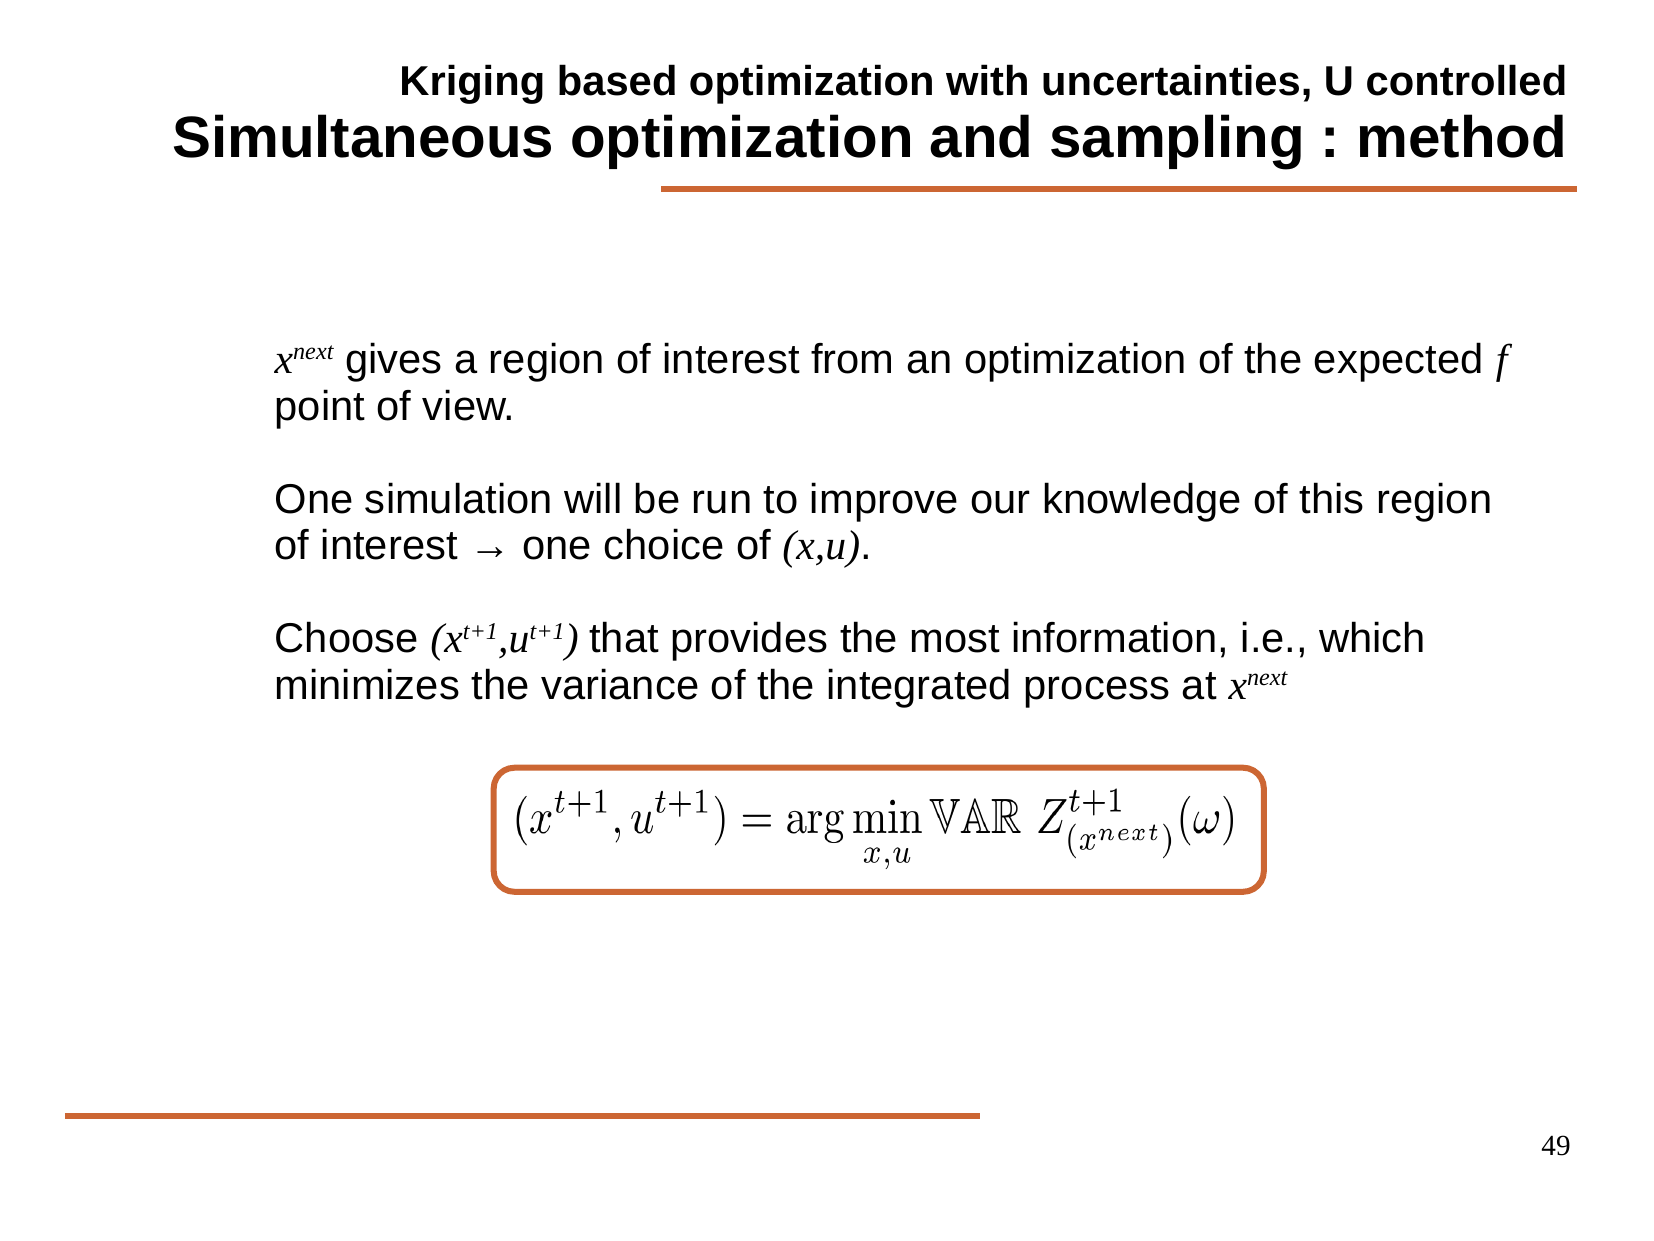

Kriging based optimization with uncertainties, U controlled
Simultaneous optimization and sampling : method
xnext gives a region of interest from an optimization of the expected f point of view.
One simulation will be run to improve our knowledge of this region of interest → one choice of (x,u).
Choose (xt+1,ut+1) that provides the most information, i.e., which minimizes the variance of the integrated process at xnext
49